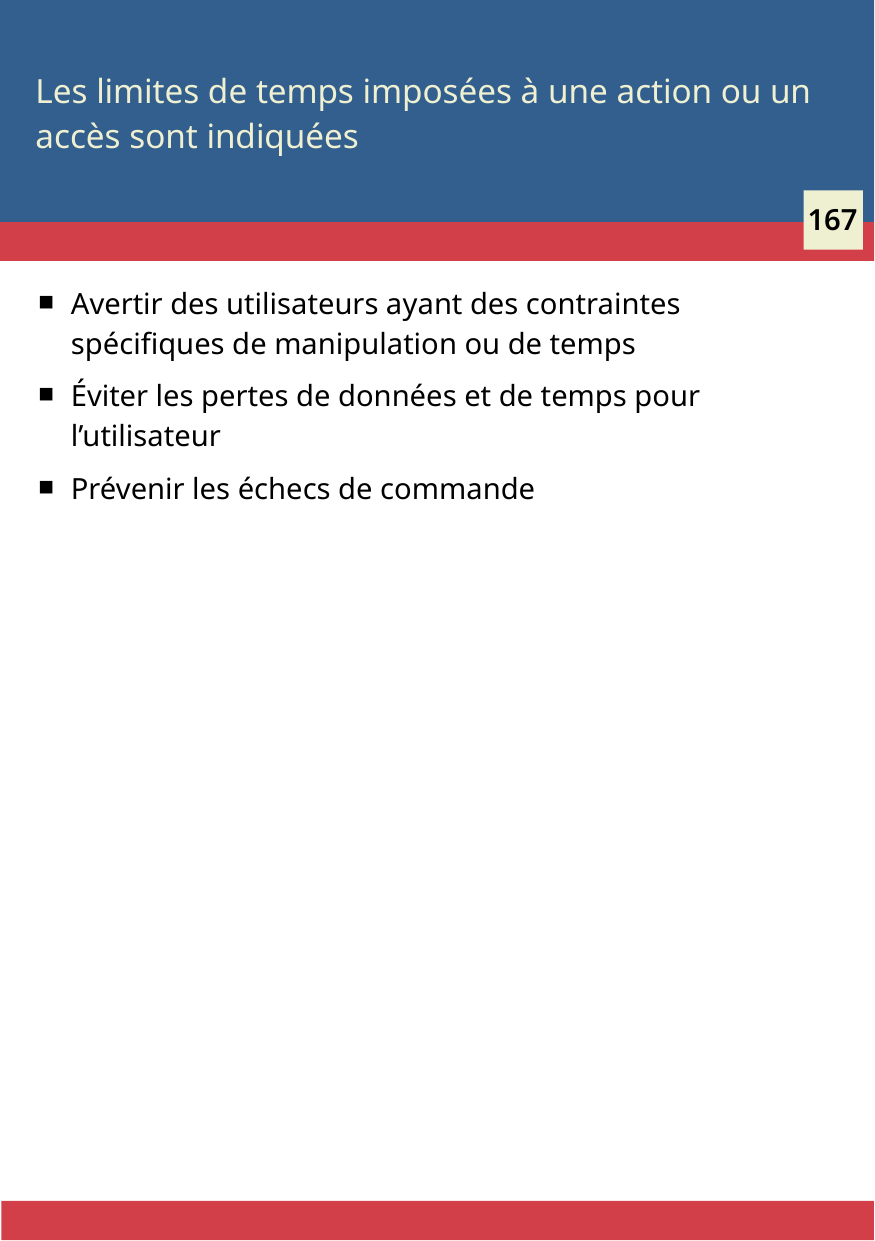

# Les limites de temps imposées à une action ou un accès sont indiquées
167
Avertir des utilisateurs ayant des contraintes spécifiques de manipulation ou de temps
Éviter les pertes de données et de temps pour l’utilisateur
Prévenir les échecs de commande